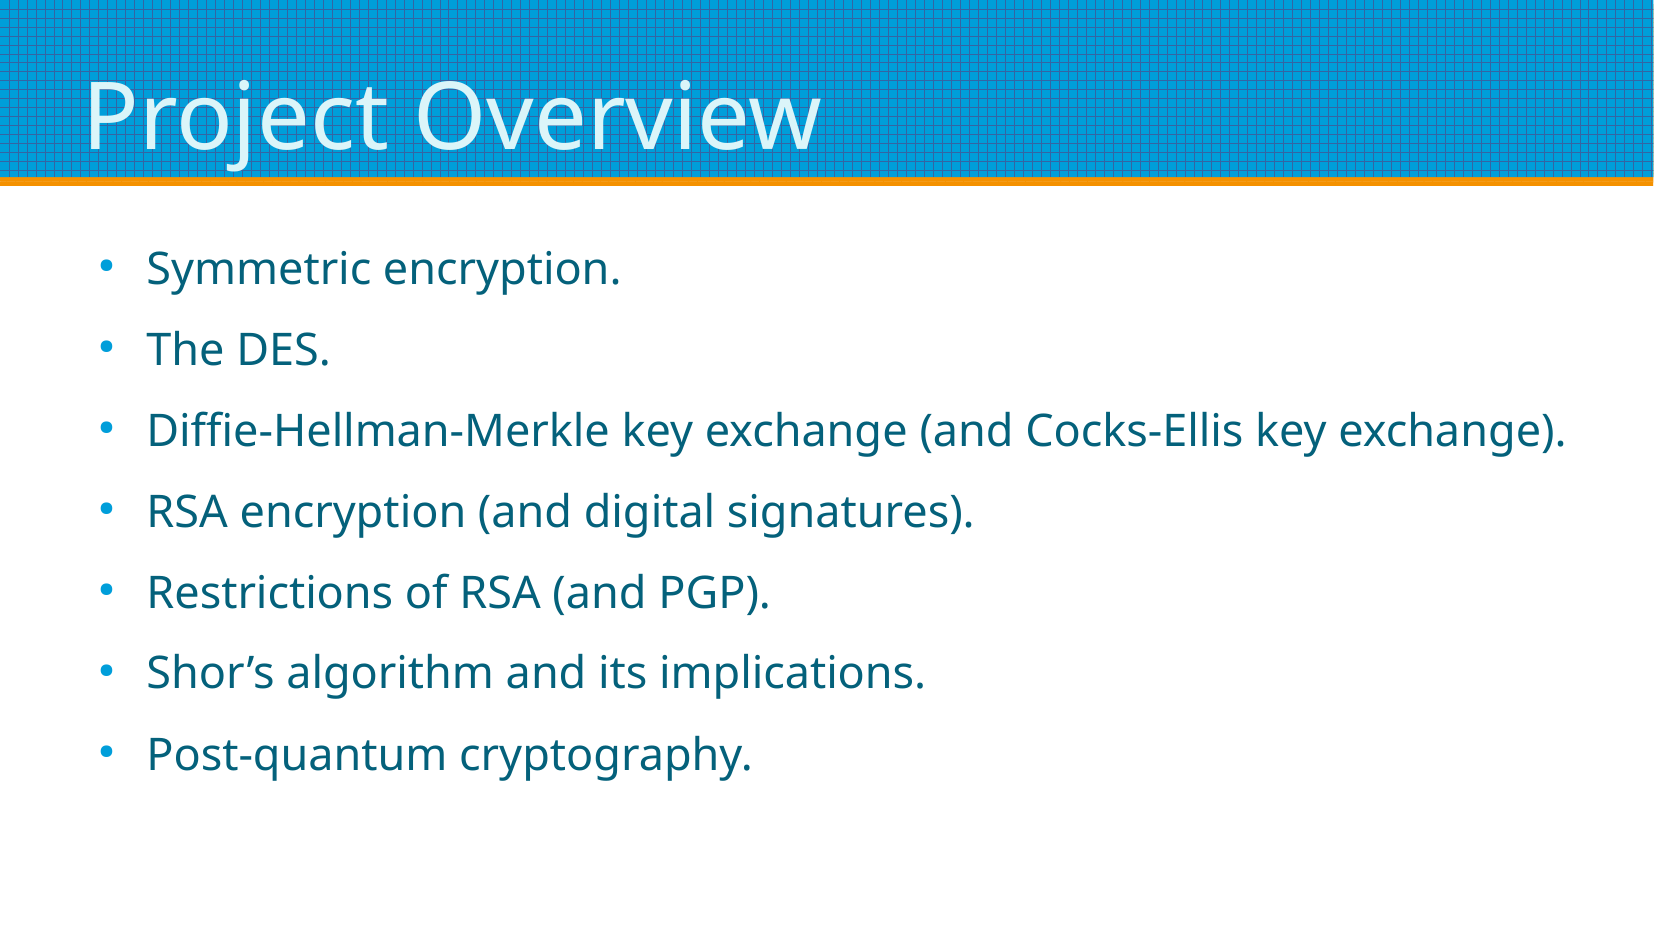

# Project Overview
Symmetric encryption.
The DES.
Diffie-Hellman-Merkle key exchange (and Cocks-Ellis key exchange).
RSA encryption (and digital signatures).
Restrictions of RSA (and PGP).
Shor’s algorithm and its implications.
Post-quantum cryptography.